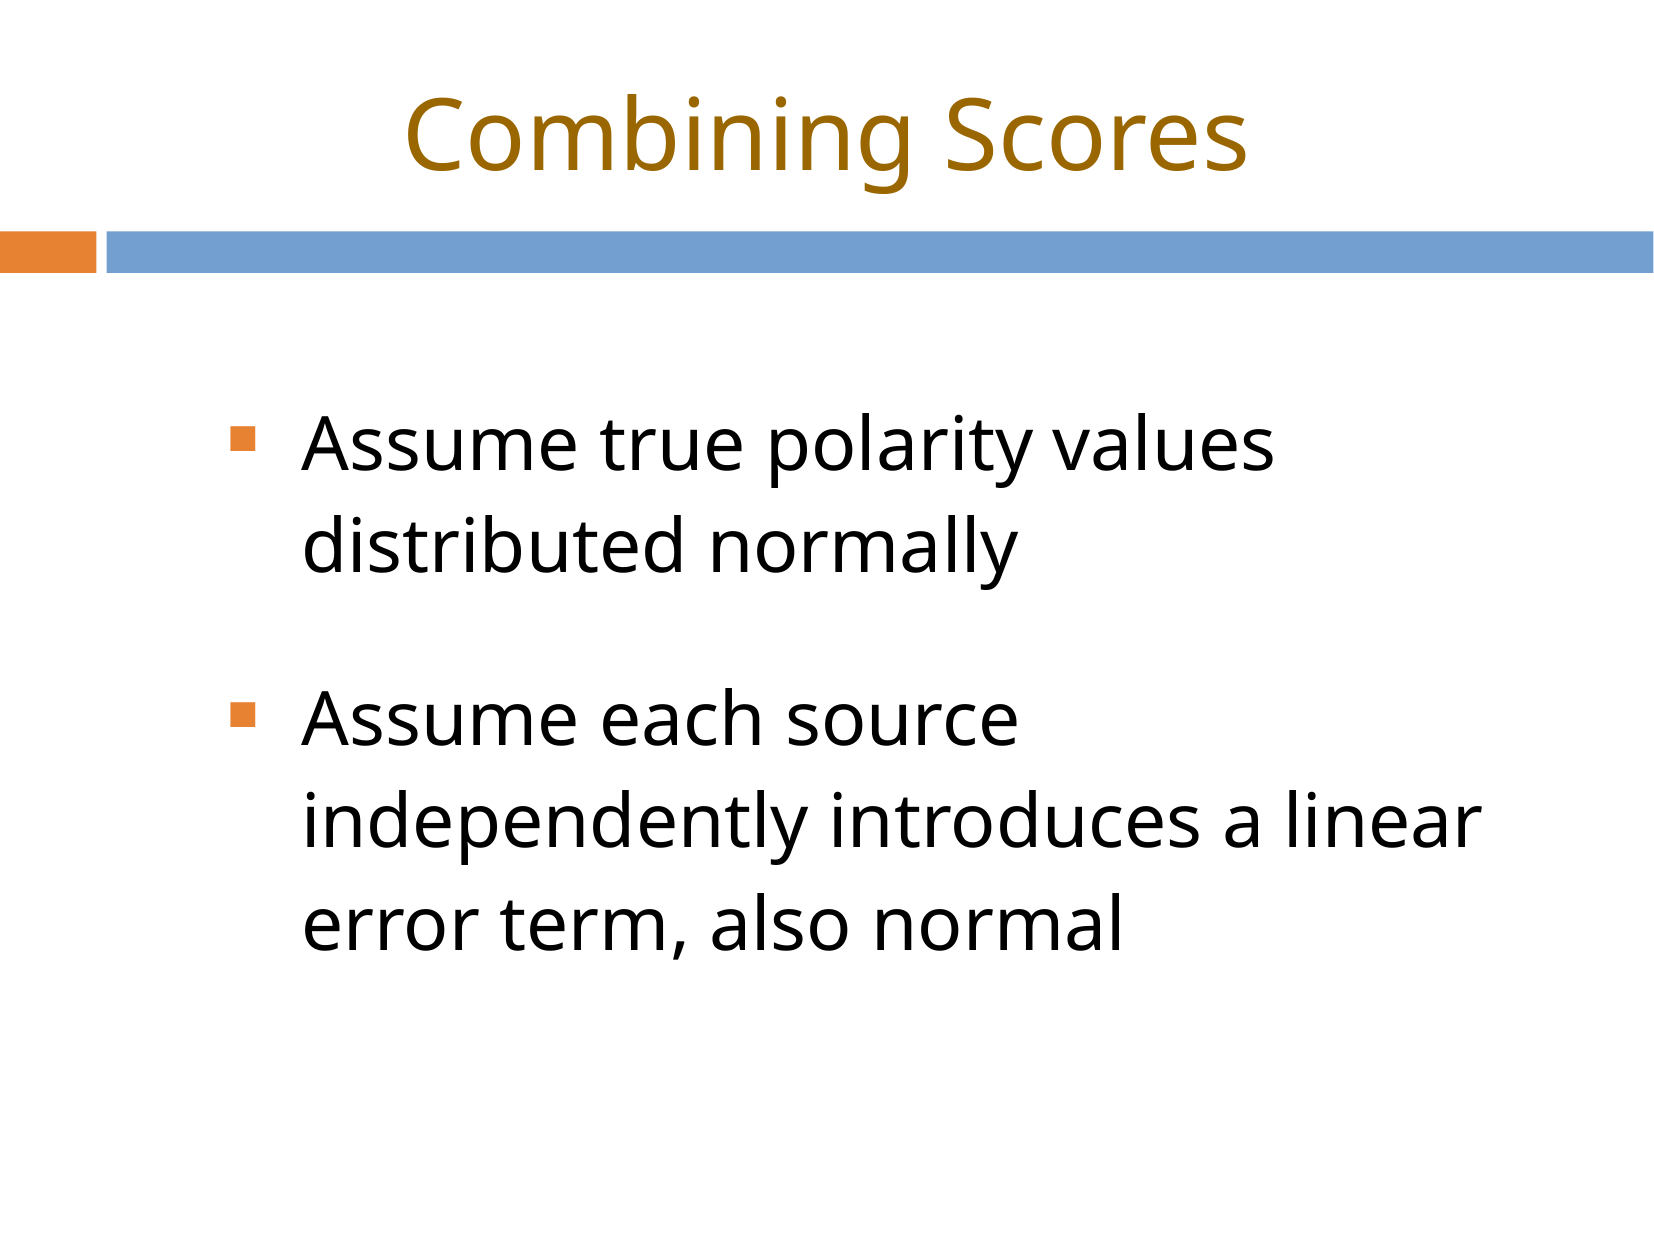

# Combining Scores
Assume true polarity values distributed normally
Assume each source independently introduces a linear error term, also normal